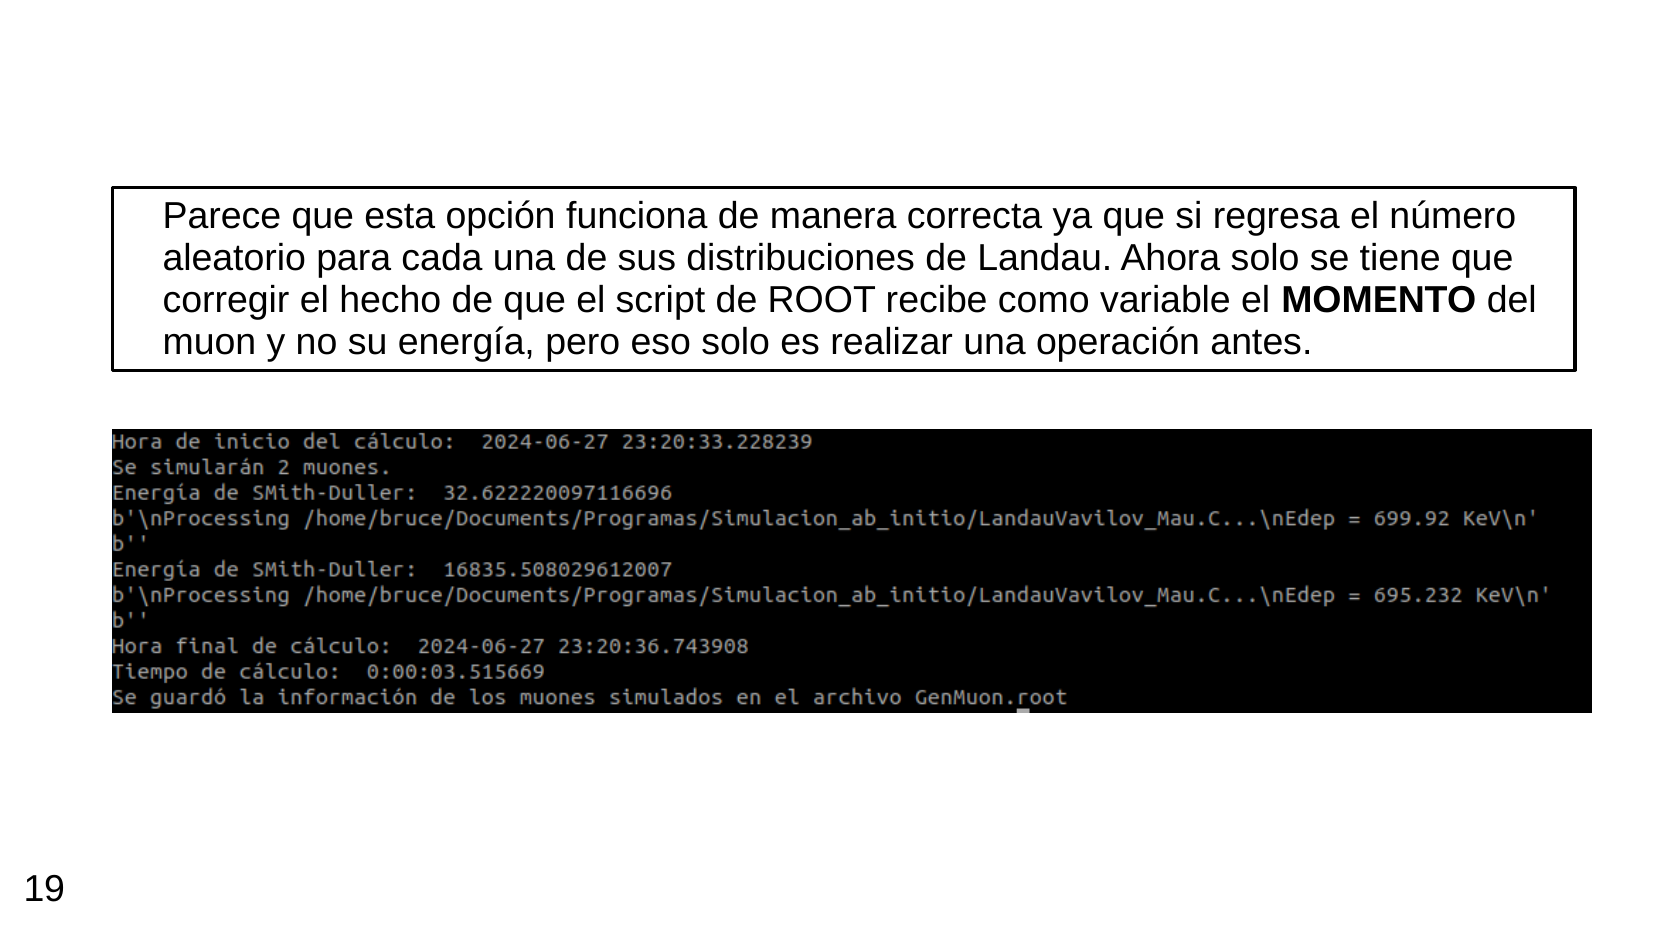

Parece que esta opción funciona de manera correcta ya que si regresa el número aleatorio para cada una de sus distribuciones de Landau. Ahora solo se tiene que corregir el hecho de que el script de ROOT recibe como variable el MOMENTO del muon y no su energía, pero eso solo es realizar una operación antes.